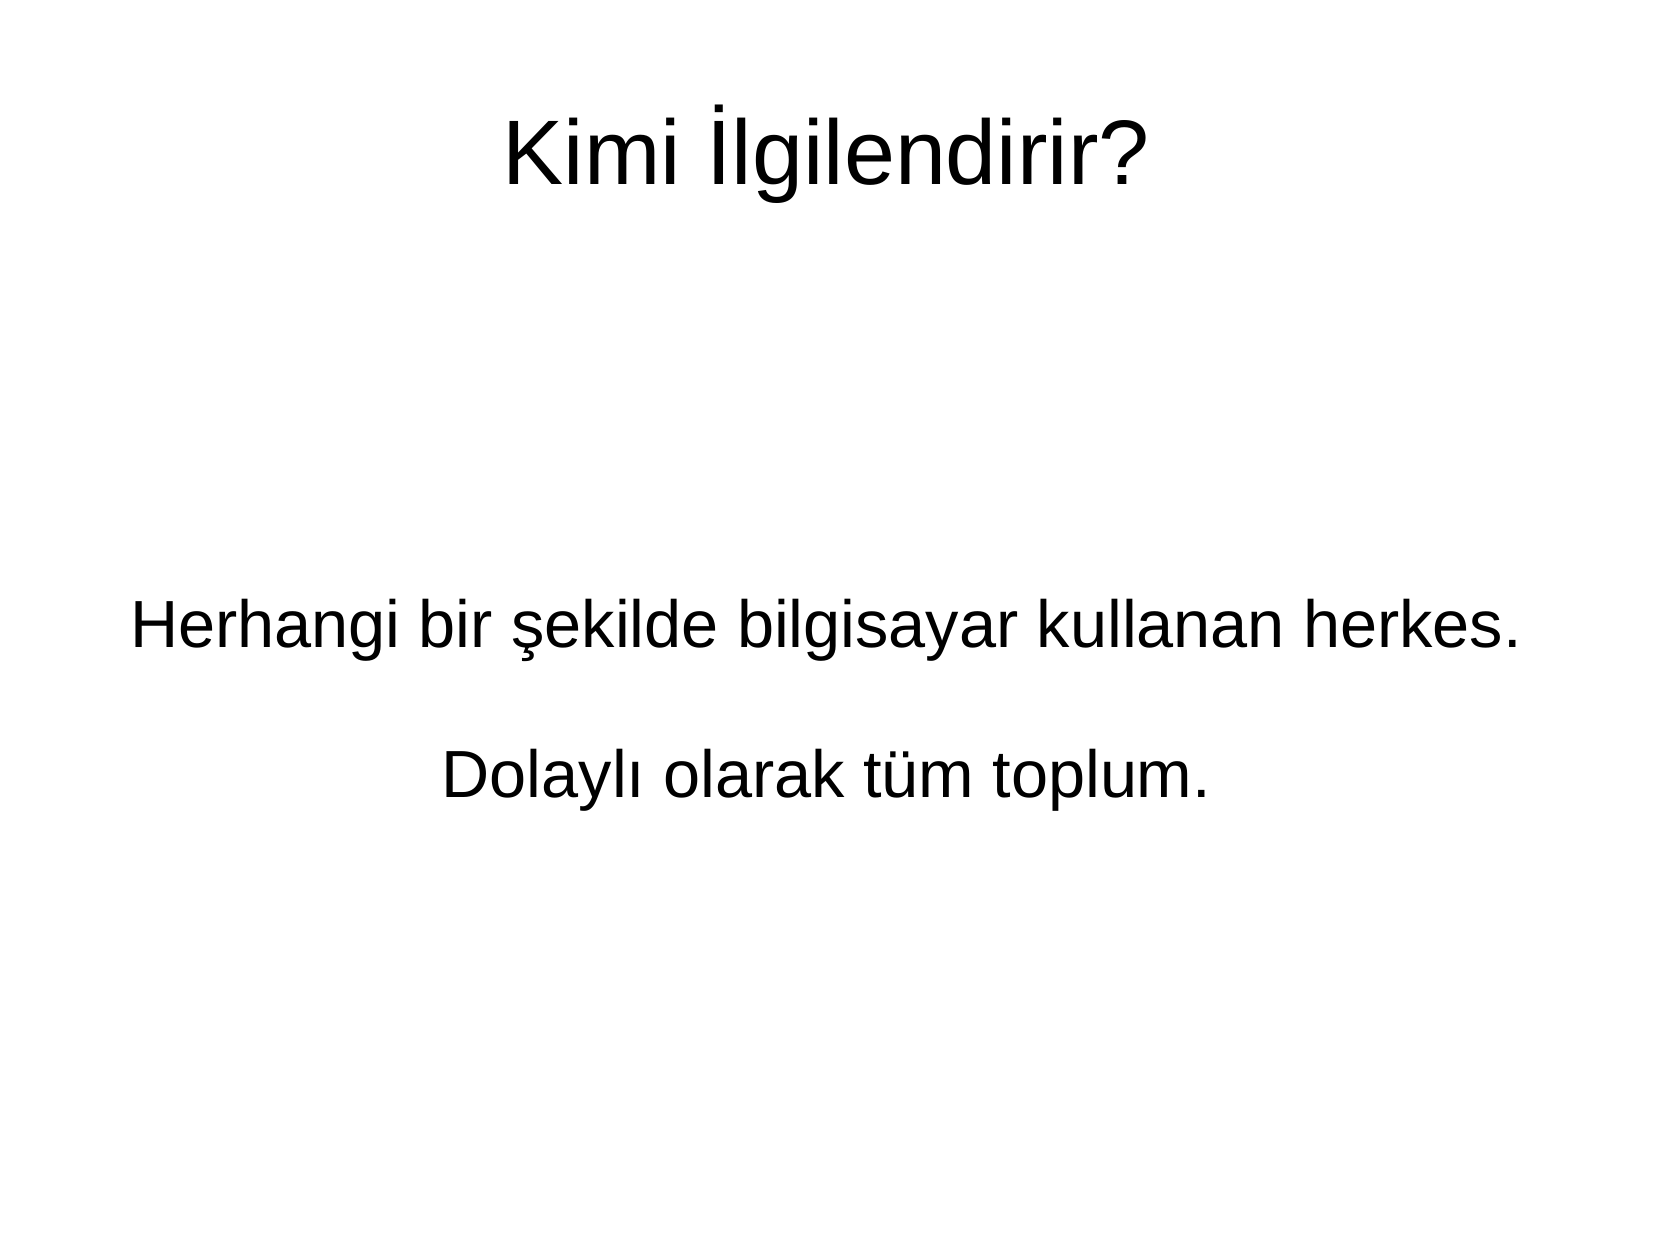

# Kimi İlgilendirir?
Herhangi bir şekilde bilgisayar kullanan herkes.
Dolaylı olarak tüm toplum.